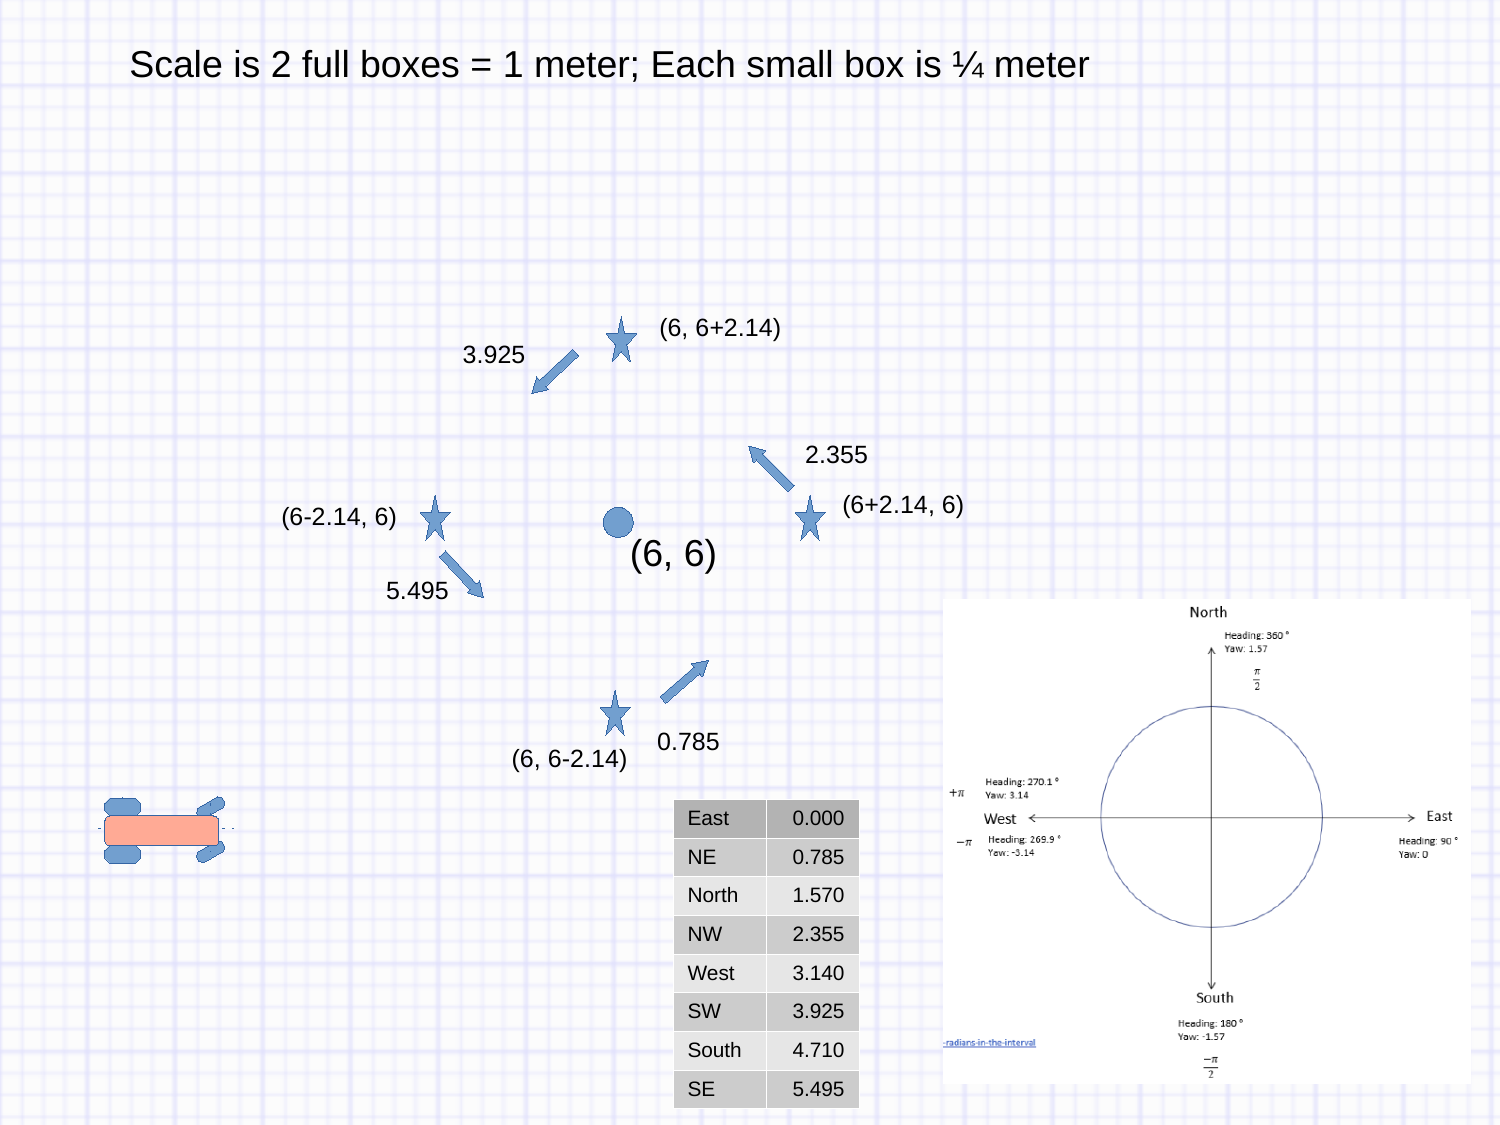

Scale is 2 full boxes = 1 meter; Each small box is ¼ meter
(6, 6+2.14)
3.925
2.355
(6+2.14, 6)
(6-2.14, 6)
(6, 6)
5.495
0.785
(6, 6-2.14)
| East | 0.000 |
| --- | --- |
| NE | 0.785 |
| North | 1.570 |
| NW | 2.355 |
| West | 3.140 |
| SW | 3.925 |
| South | 4.710 |
| SE | 5.495 |